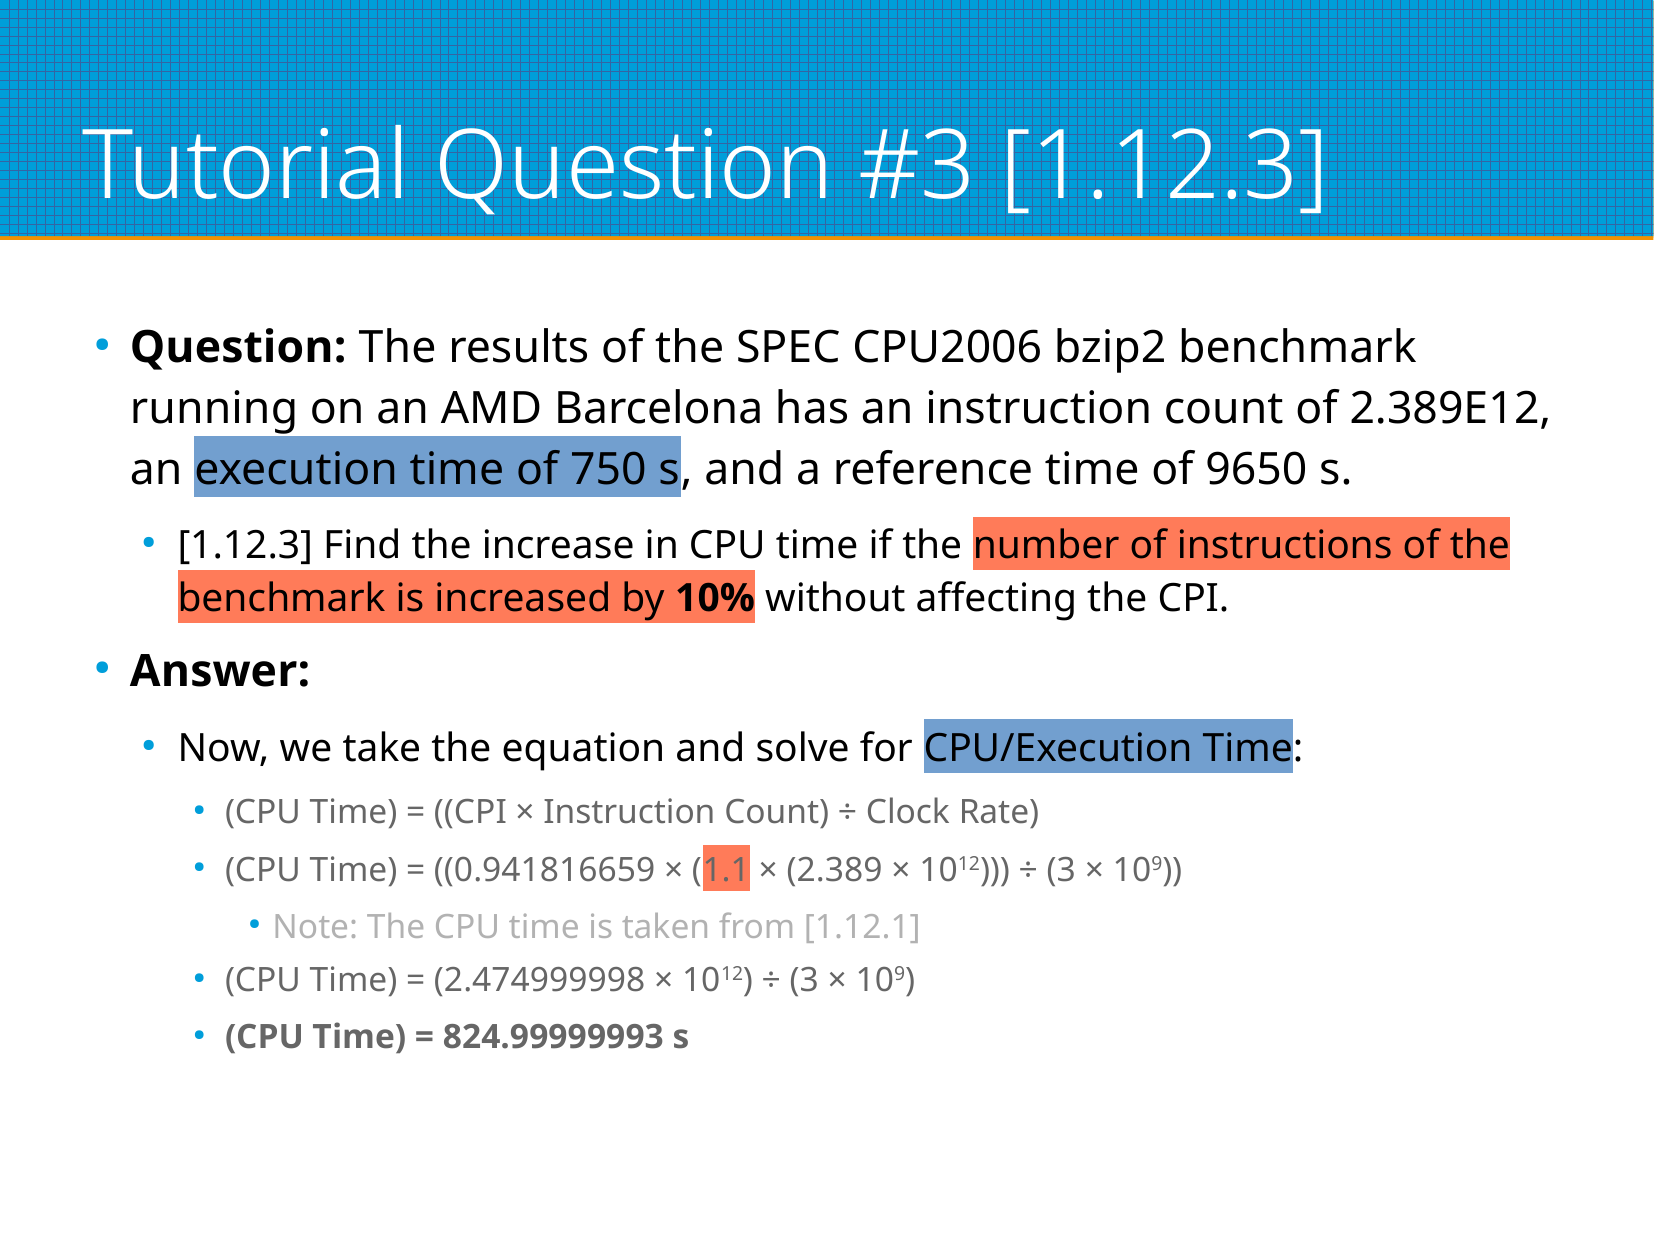

# Tutorial Question #3 [1.12.3]
Question: The results of the SPEC CPU2006 bzip2 benchmark running on an AMD Barcelona has an instruction count of 2.389E12, an execution time of 750 s, and a reference time of 9650 s.
[1.12.3] Find the increase in CPU time if the number of instructions of the benchmark is increased by 10% without affecting the CPI.
Answer:
Now, we take the equation and solve for CPU/Execution Time:
(CPU Time) = ((CPI × Instruction Count) ÷ Clock Rate)
(CPU Time) = ((0.941816659 × (1.1 × (2.389 × 1012))) ÷ (3 × 109))
Note: The CPU time is taken from [1.12.1]
(CPU Time) = (2.474999998 × 1012) ÷ (3 × 109)
(CPU Time) = 824.99999993 s